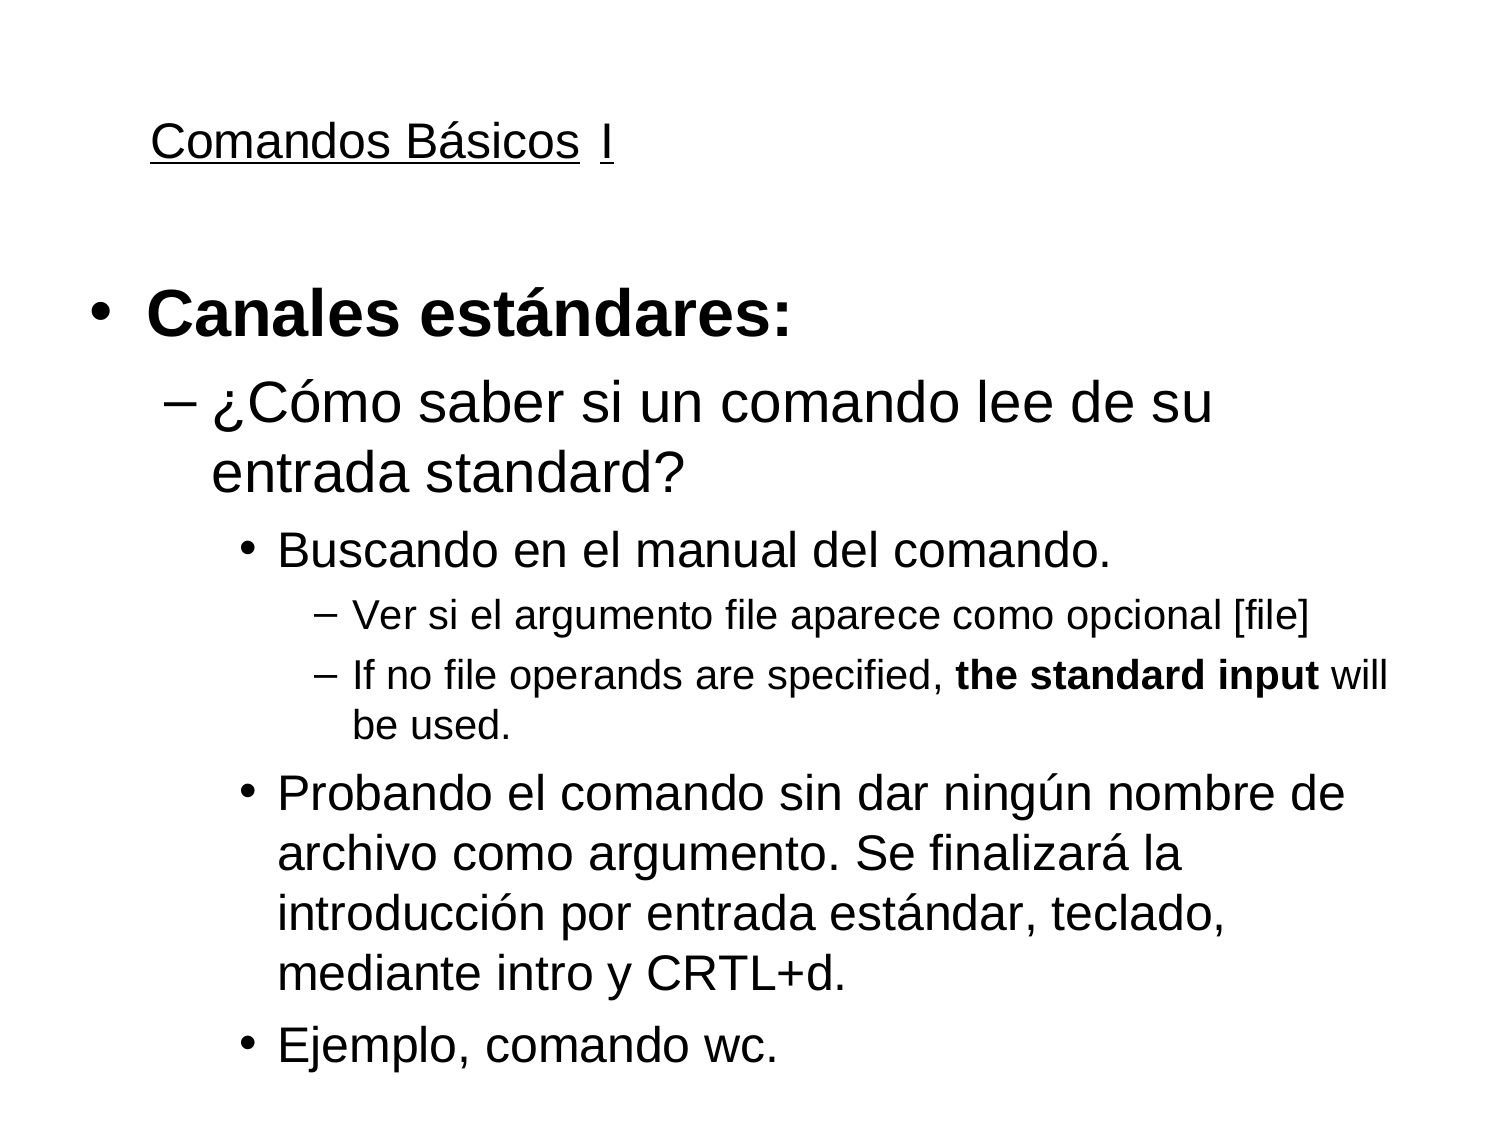

# Comandos Básicos	I
Canales estándares:
¿Cómo saber si un comando lee de su entrada standard?
Buscando en el manual del comando.
Ver si el argumento file aparece como opcional [file]
If no file operands are specified, the standard input will be used.
Probando el comando sin dar ningún nombre de archivo como argumento. Se finalizará la introducción por entrada estándar, teclado, mediante intro y CRTL+d.
Ejemplo, comando wc.